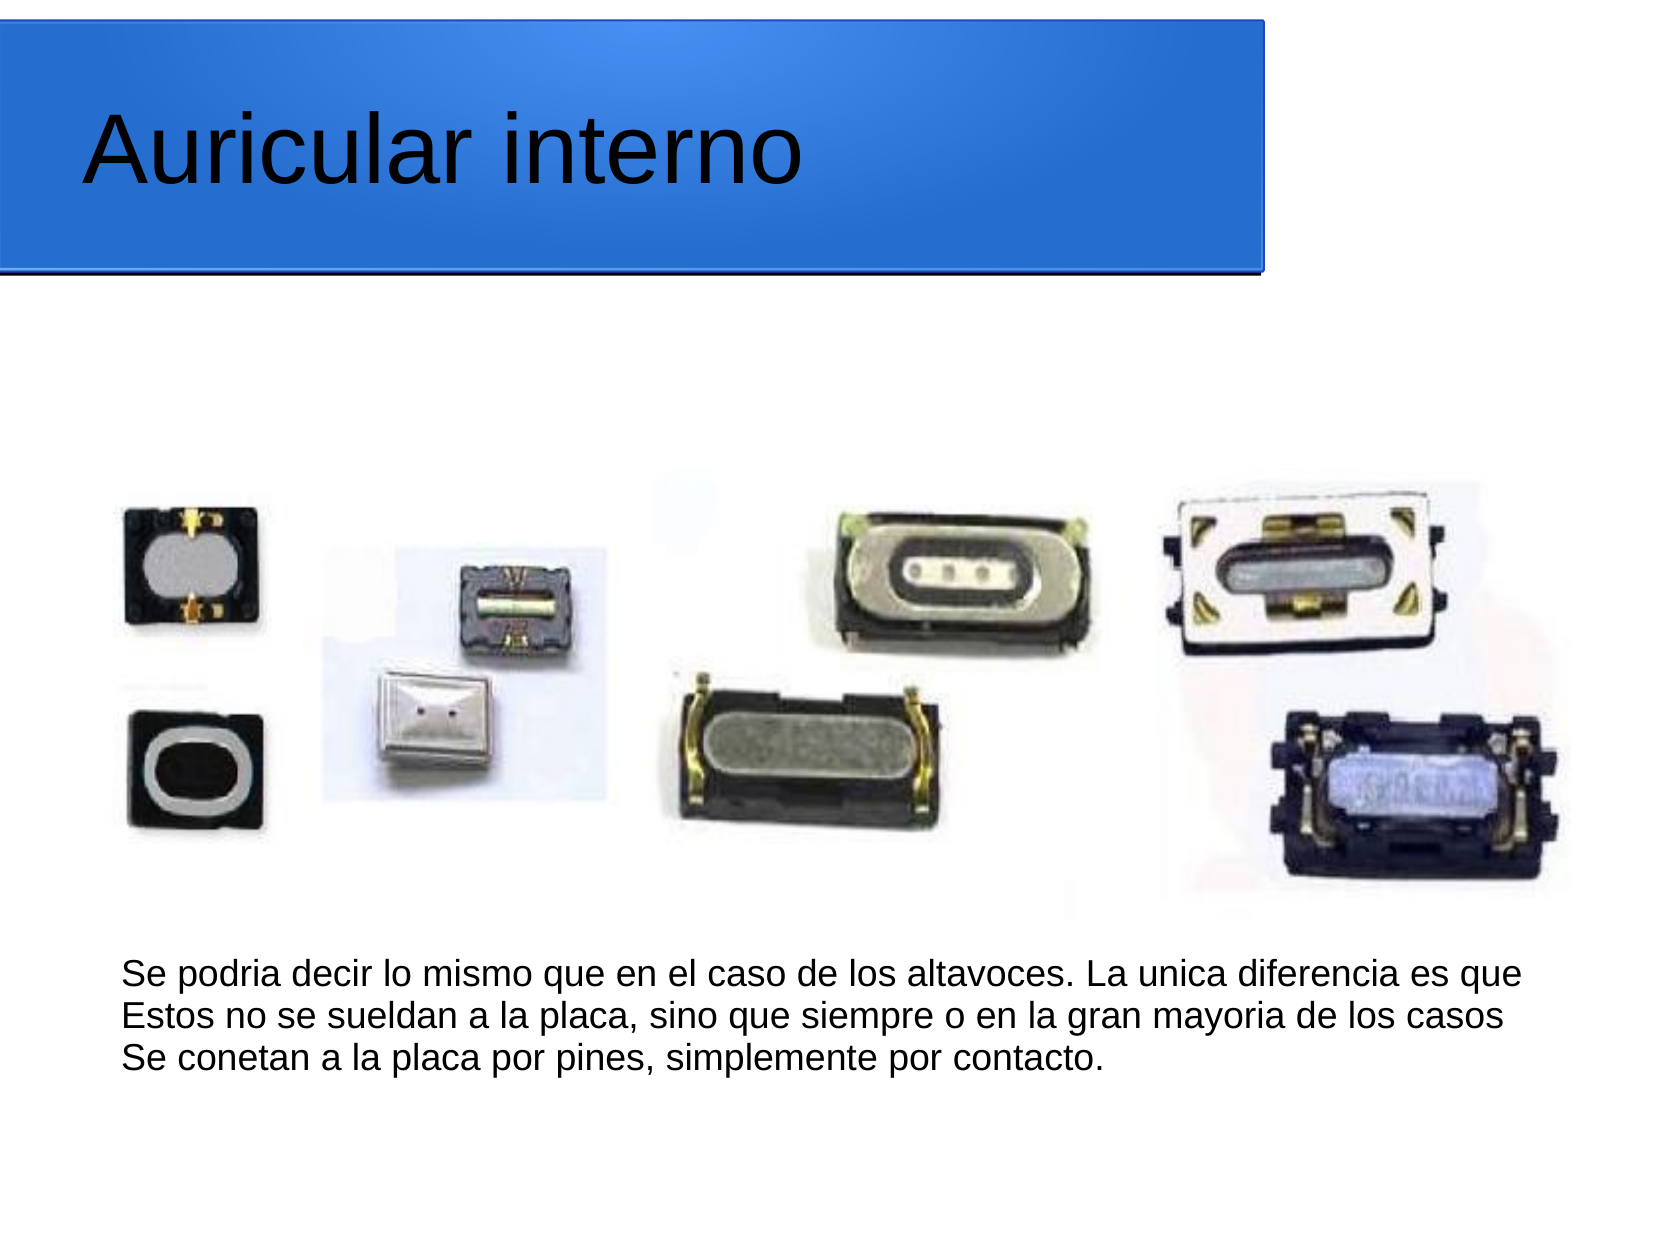

# Auricular interno
Se podria decir lo mismo que en el caso de los altavoces. La unica diferencia es que
Estos no se sueldan a la placa, sino que siempre o en la gran mayoria de los casos
Se conetan a la placa por pines, simplemente por contacto.